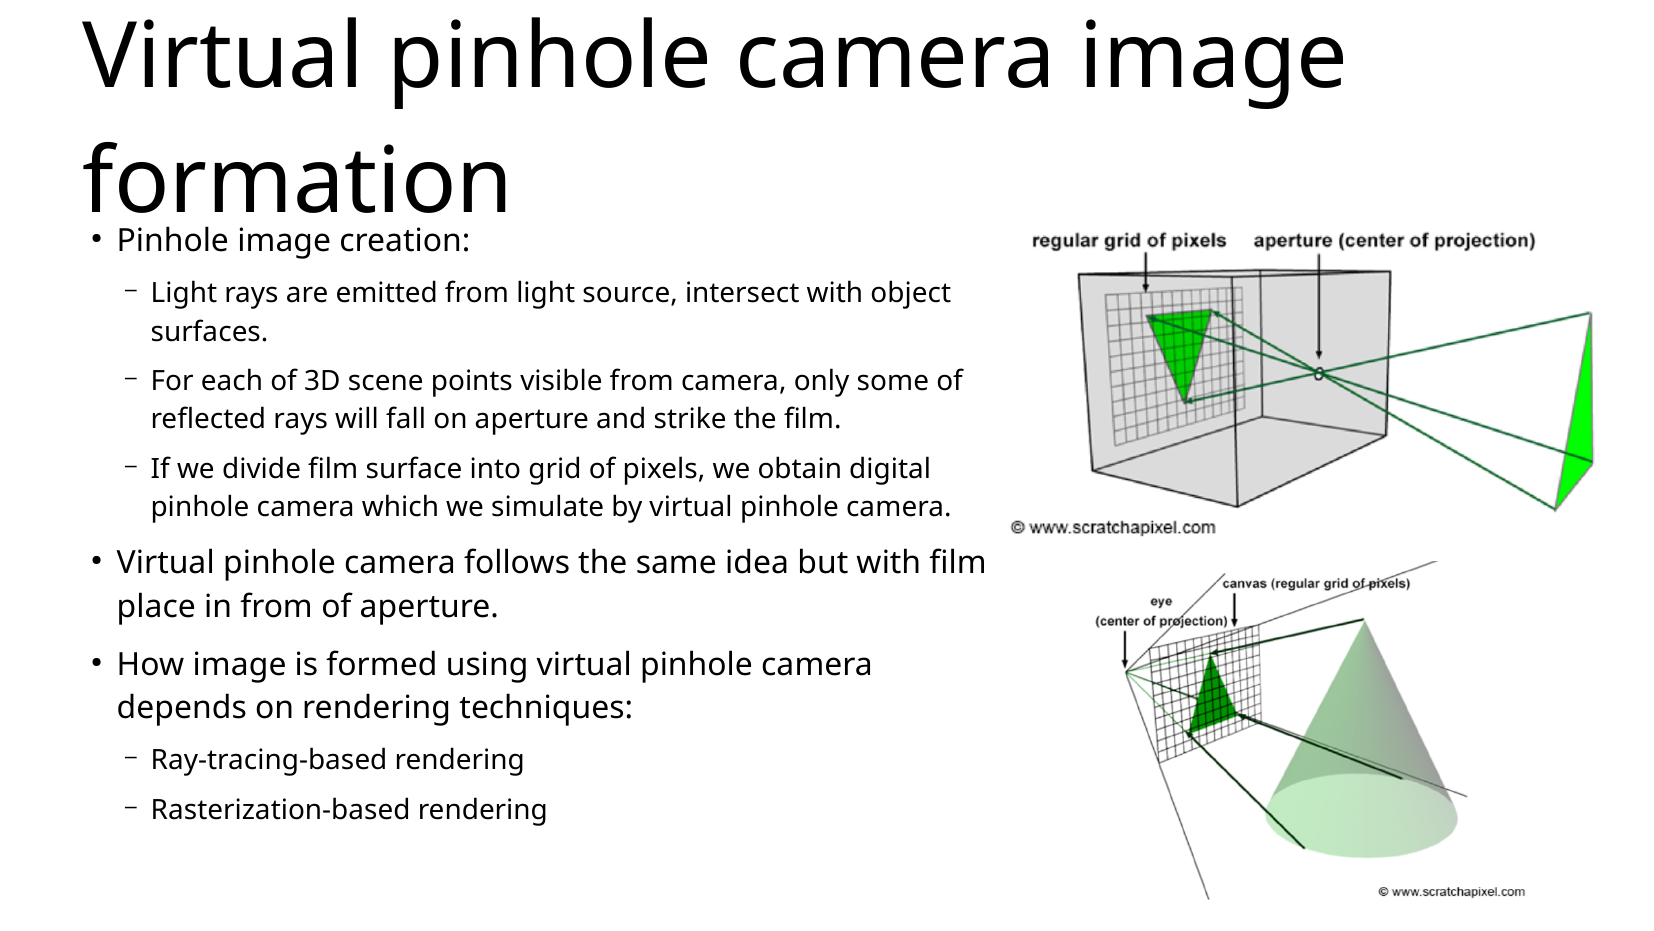

# Virtual pinhole camera image formation
Pinhole image creation:
Light rays are emitted from light source, intersect with object surfaces.
For each of 3D scene points visible from camera, only some of reflected rays will fall on aperture and strike the film.
If we divide film surface into grid of pixels, we obtain digital pinhole camera which we simulate by virtual pinhole camera.
Virtual pinhole camera follows the same idea but with film place in from of aperture.
How image is formed using virtual pinhole camera depends on rendering techniques:
Ray-tracing-based rendering
Rasterization-based rendering